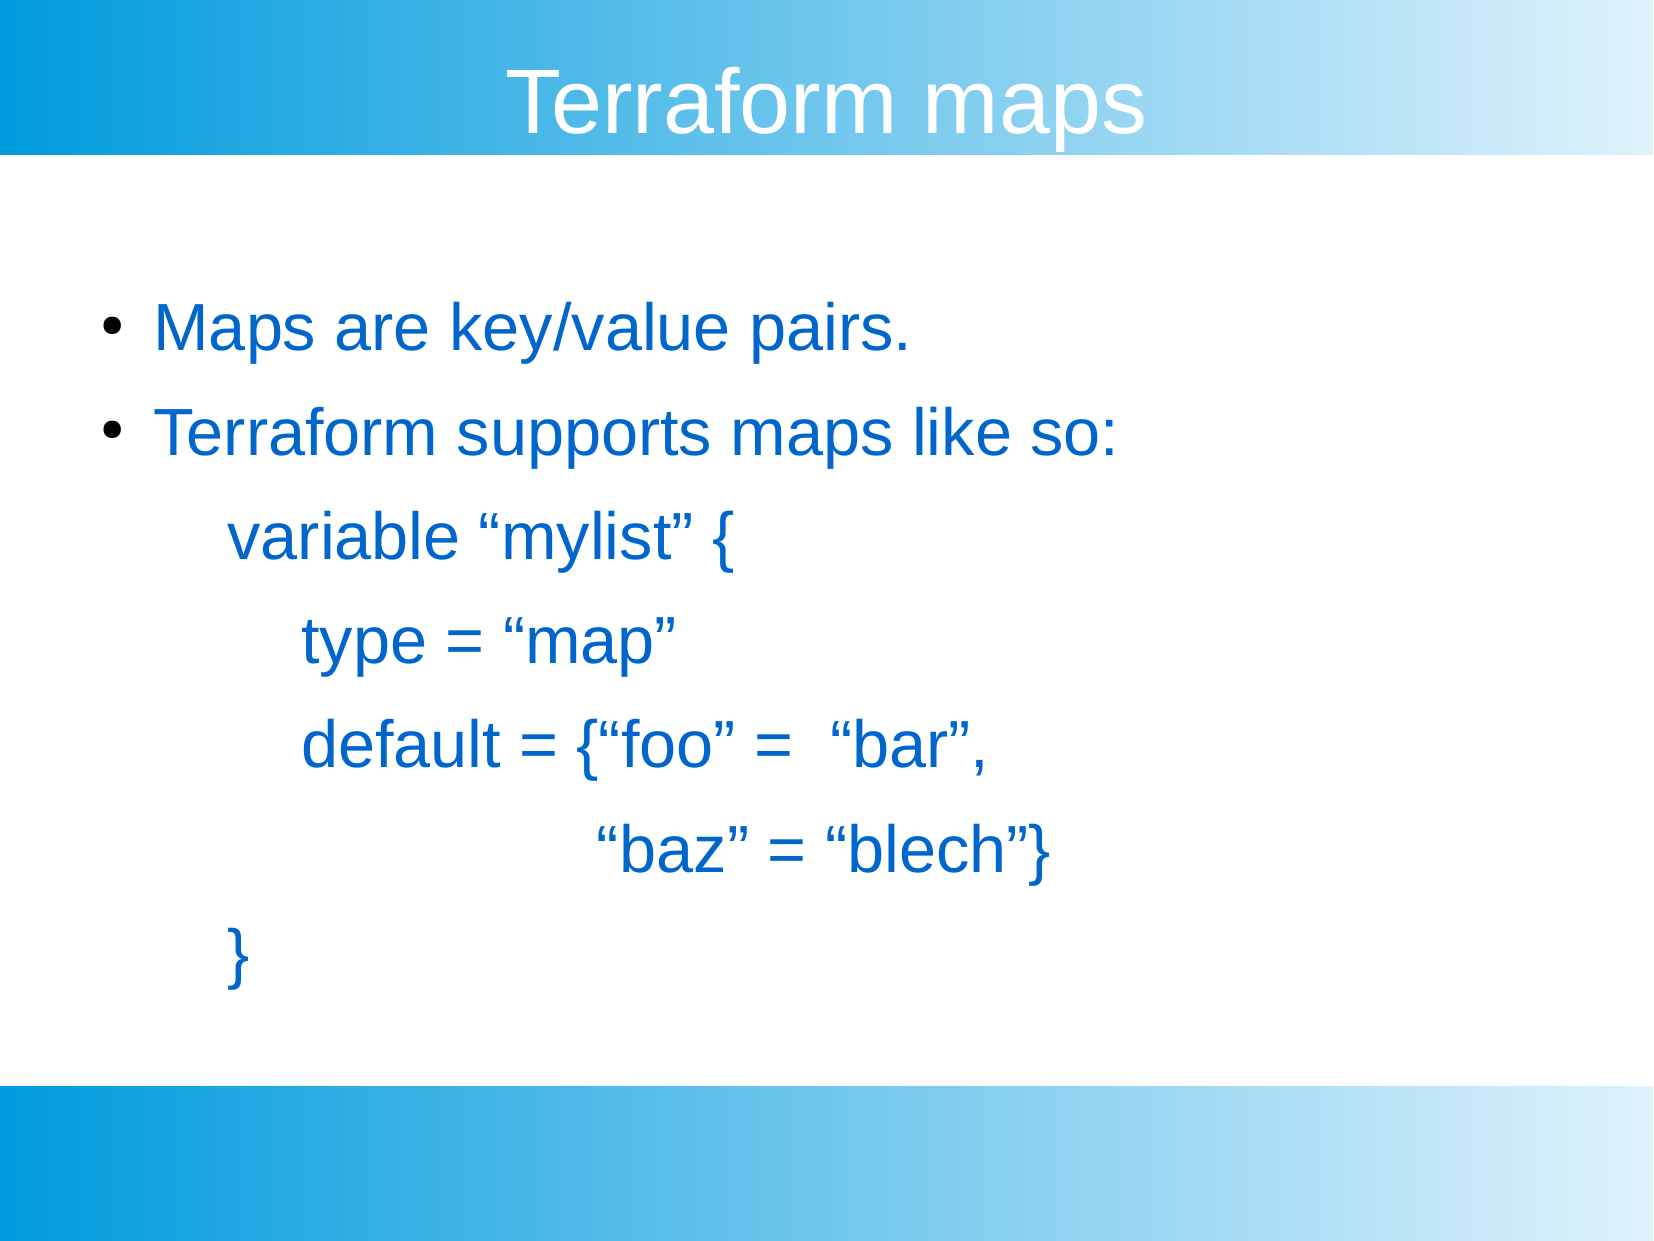

# Terraform maps
Maps are key/value pairs.
Terraform supports maps like so:
 variable “mylist” {
 type = “map”
 default = {“foo” = “bar”,
 “baz” = “blech”}
 }